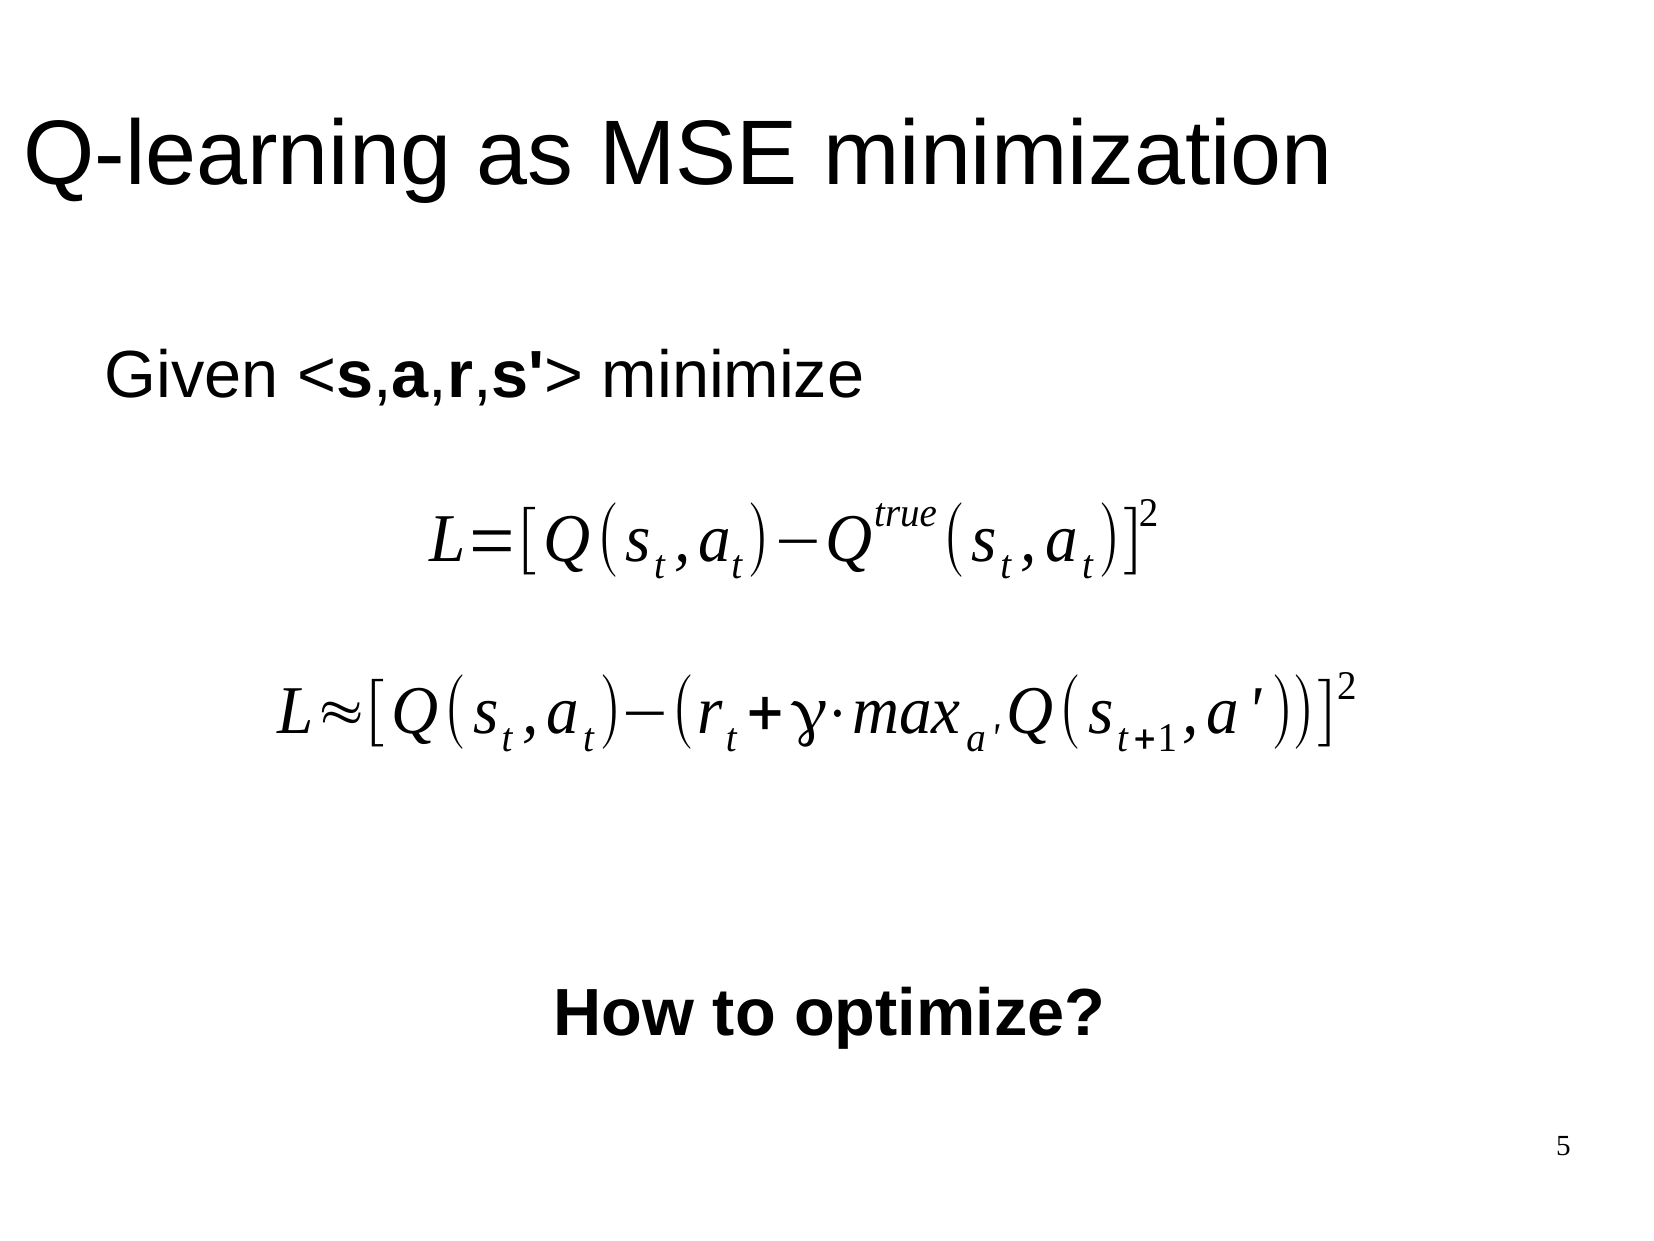

# Q-learning as MSE minimization
Given <s,a,r,s'> minimize
How to optimize?
5